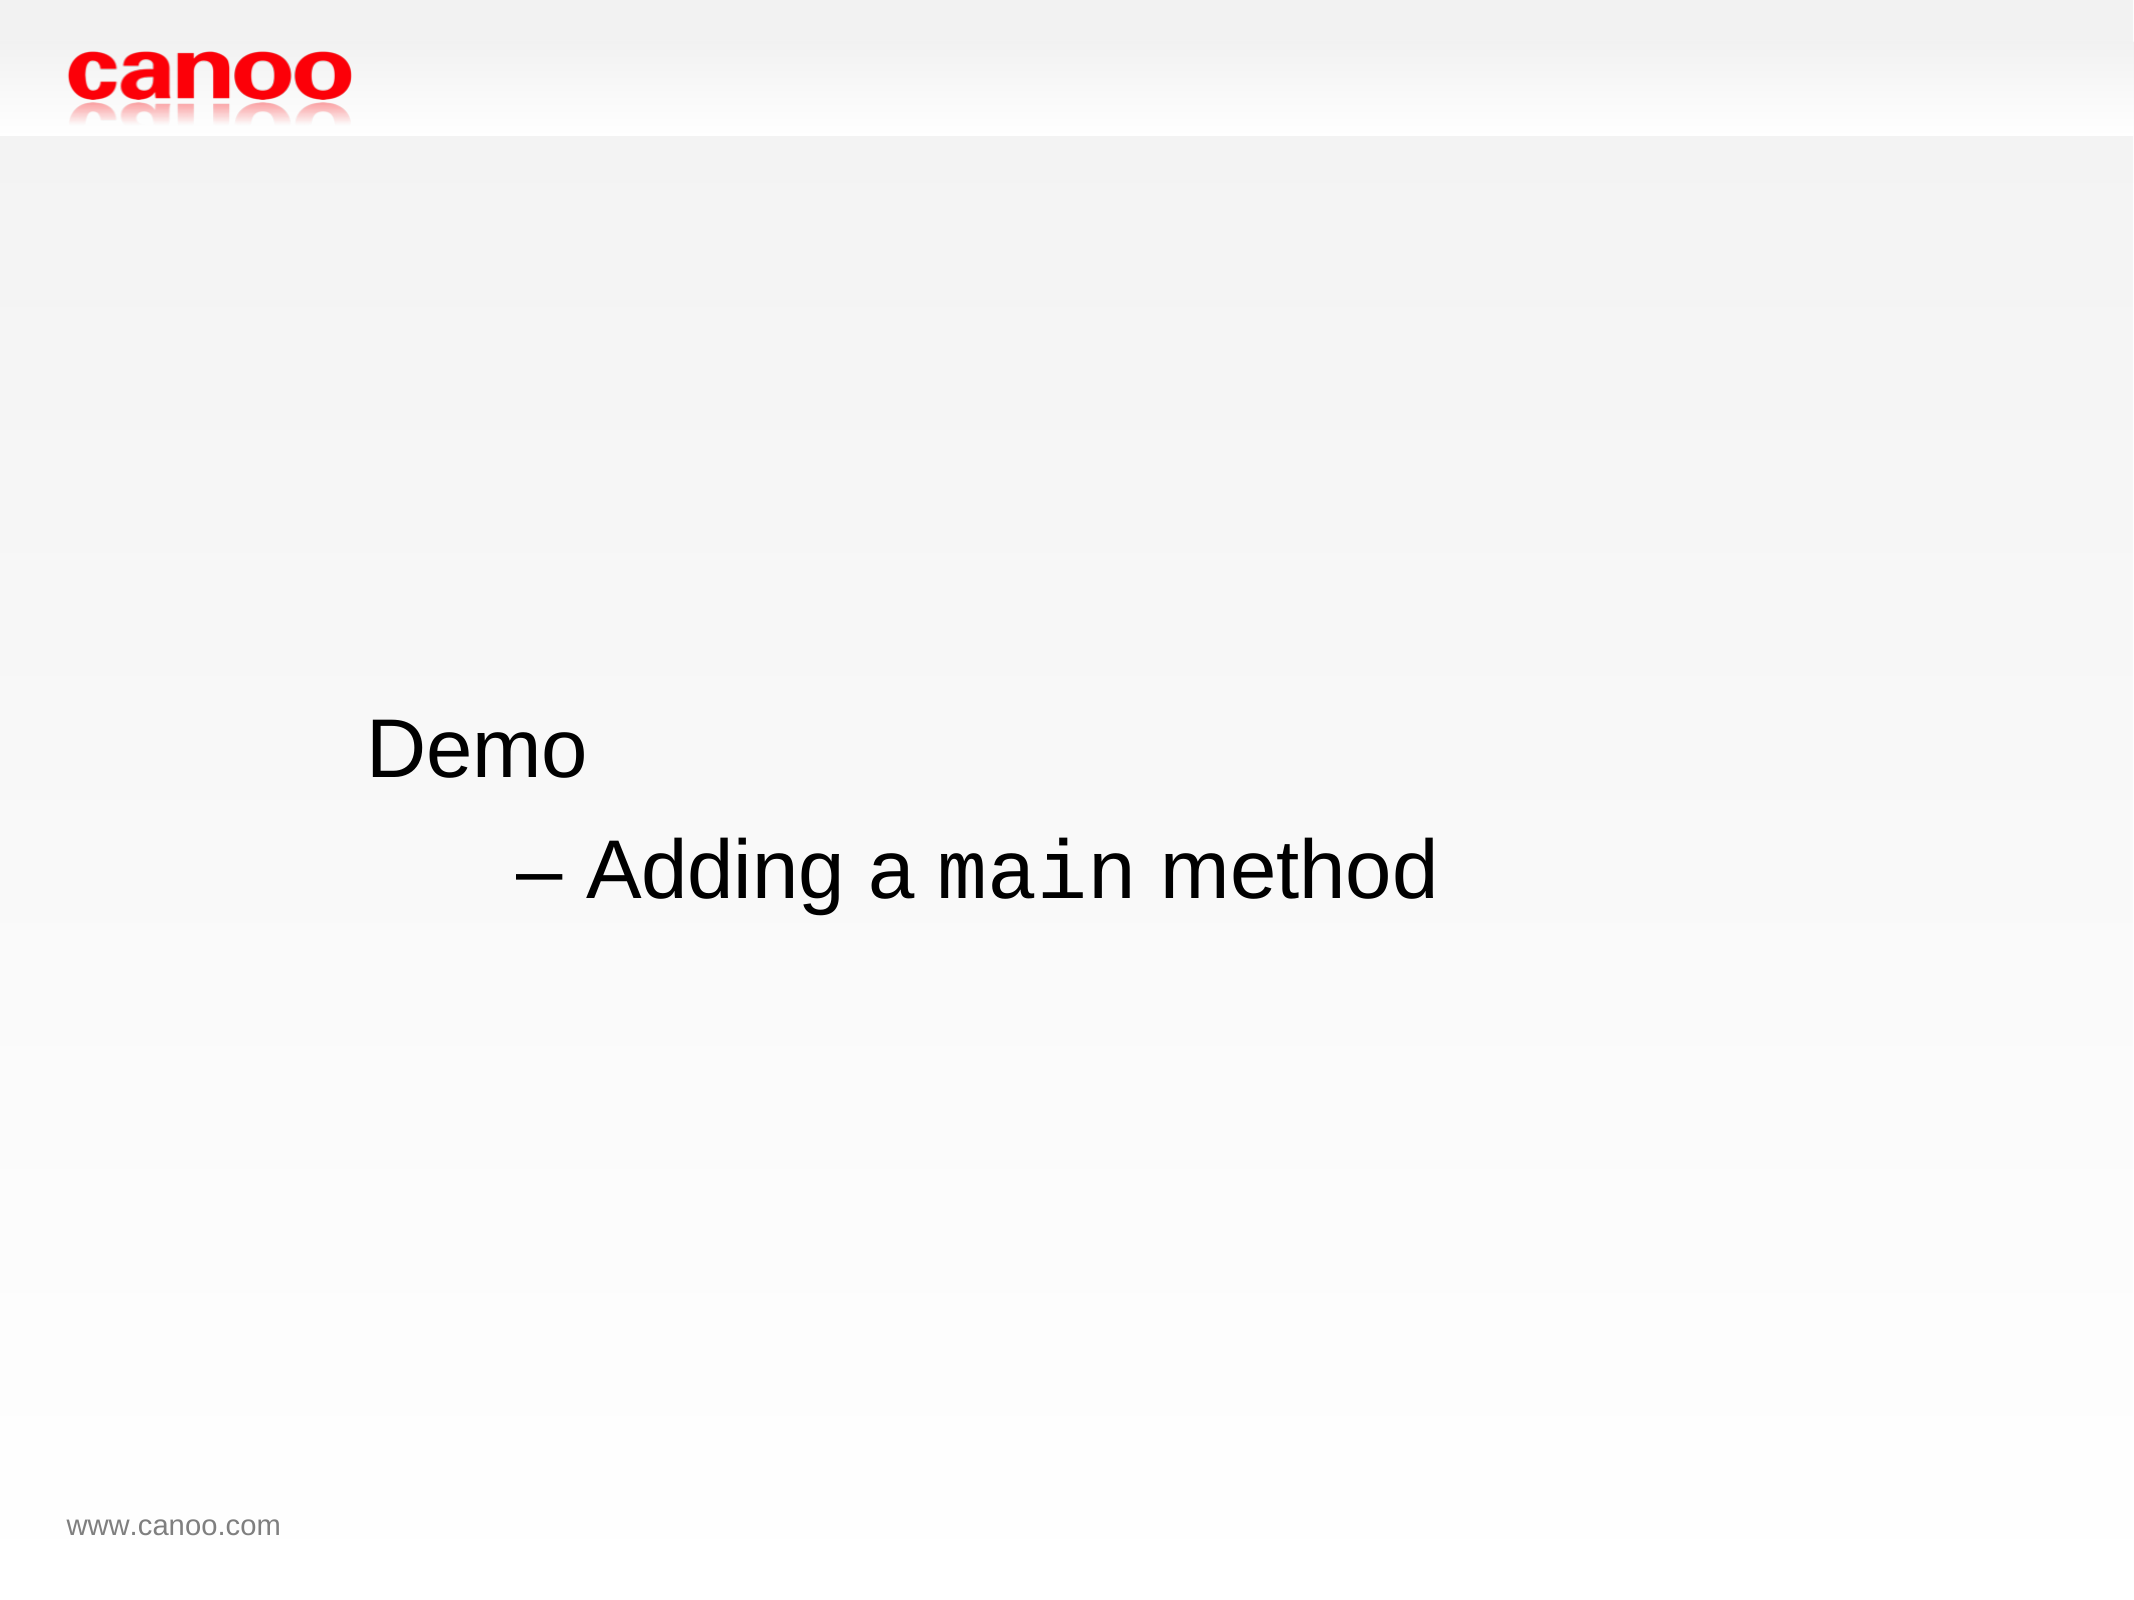

# Demo
	– Adding a main method